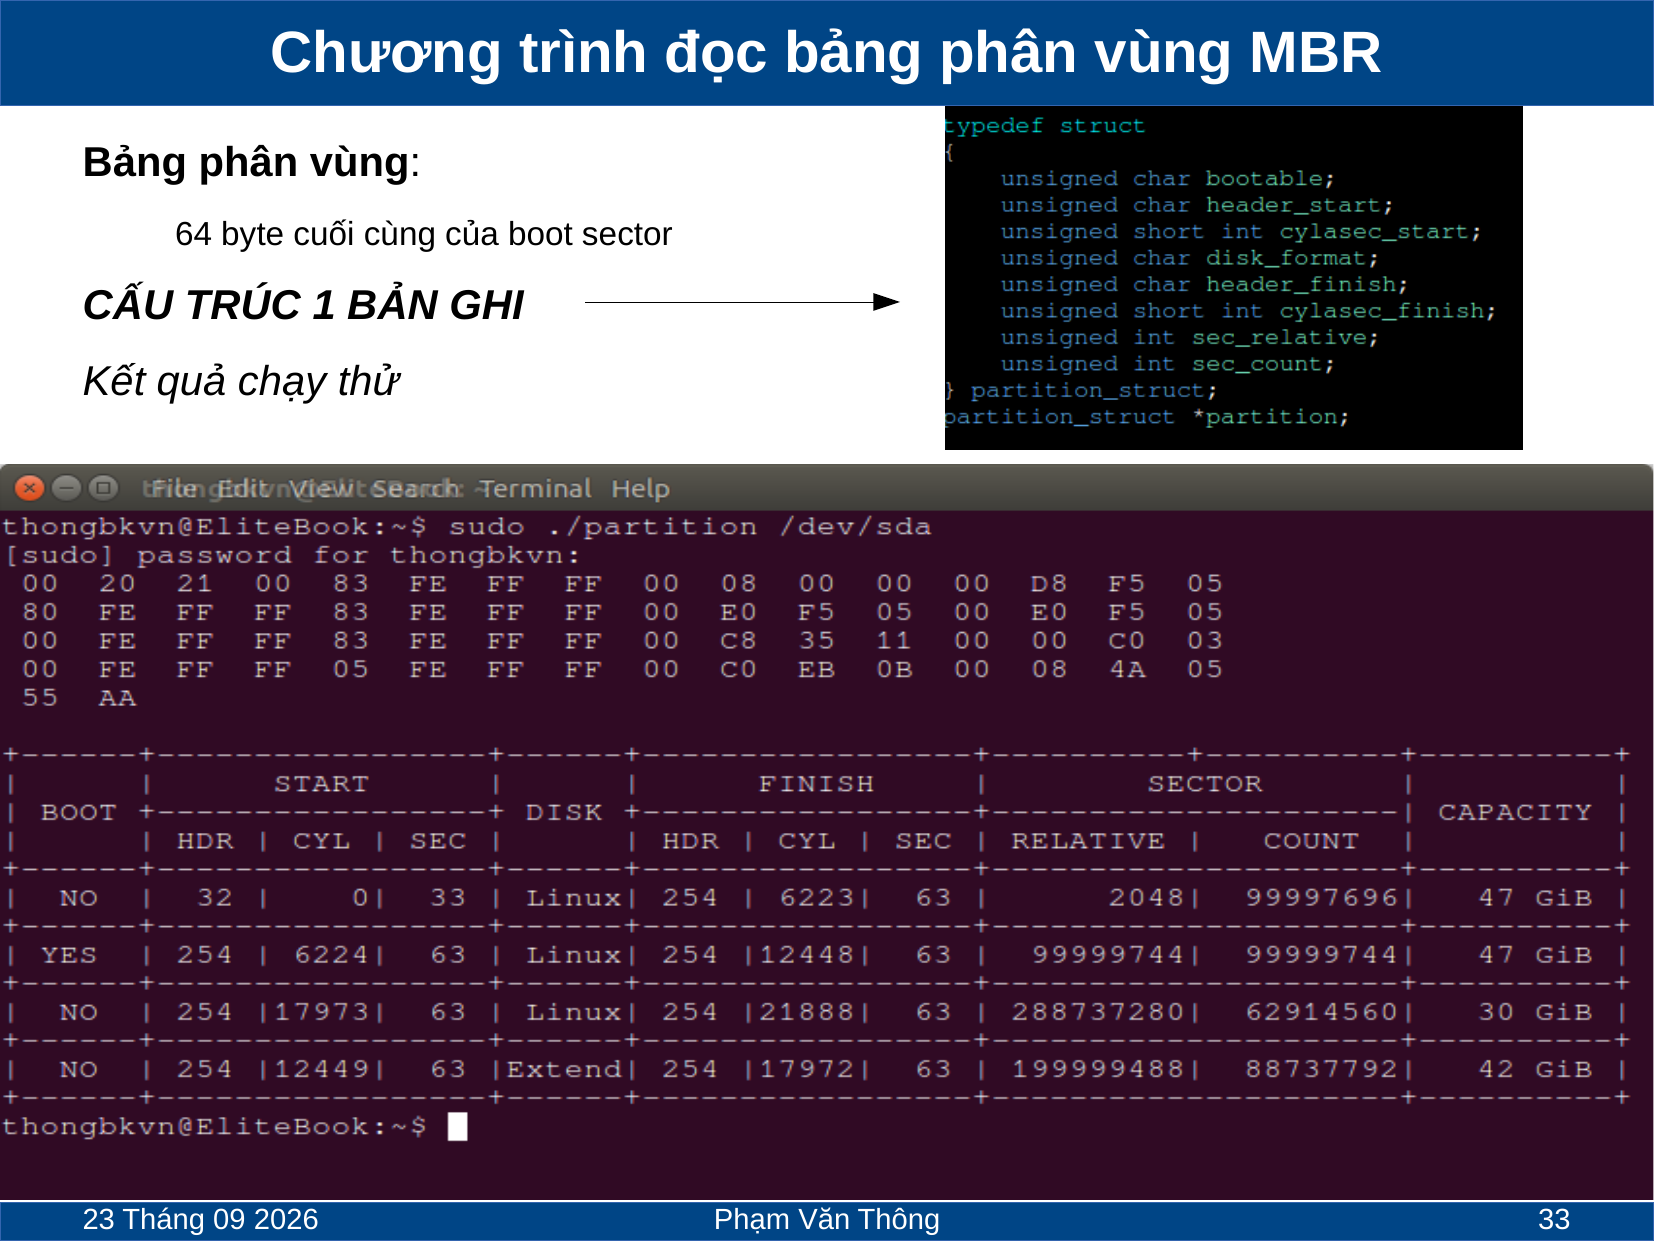

# Chương trình đọc bảng phân vùng MBR
Bảng phân vùng:
 64 byte cuối cùng của boot sector
CẤU TRÚC 1 BẢN GHI
Kết quả chạy thử
Phạm Văn Thông
33